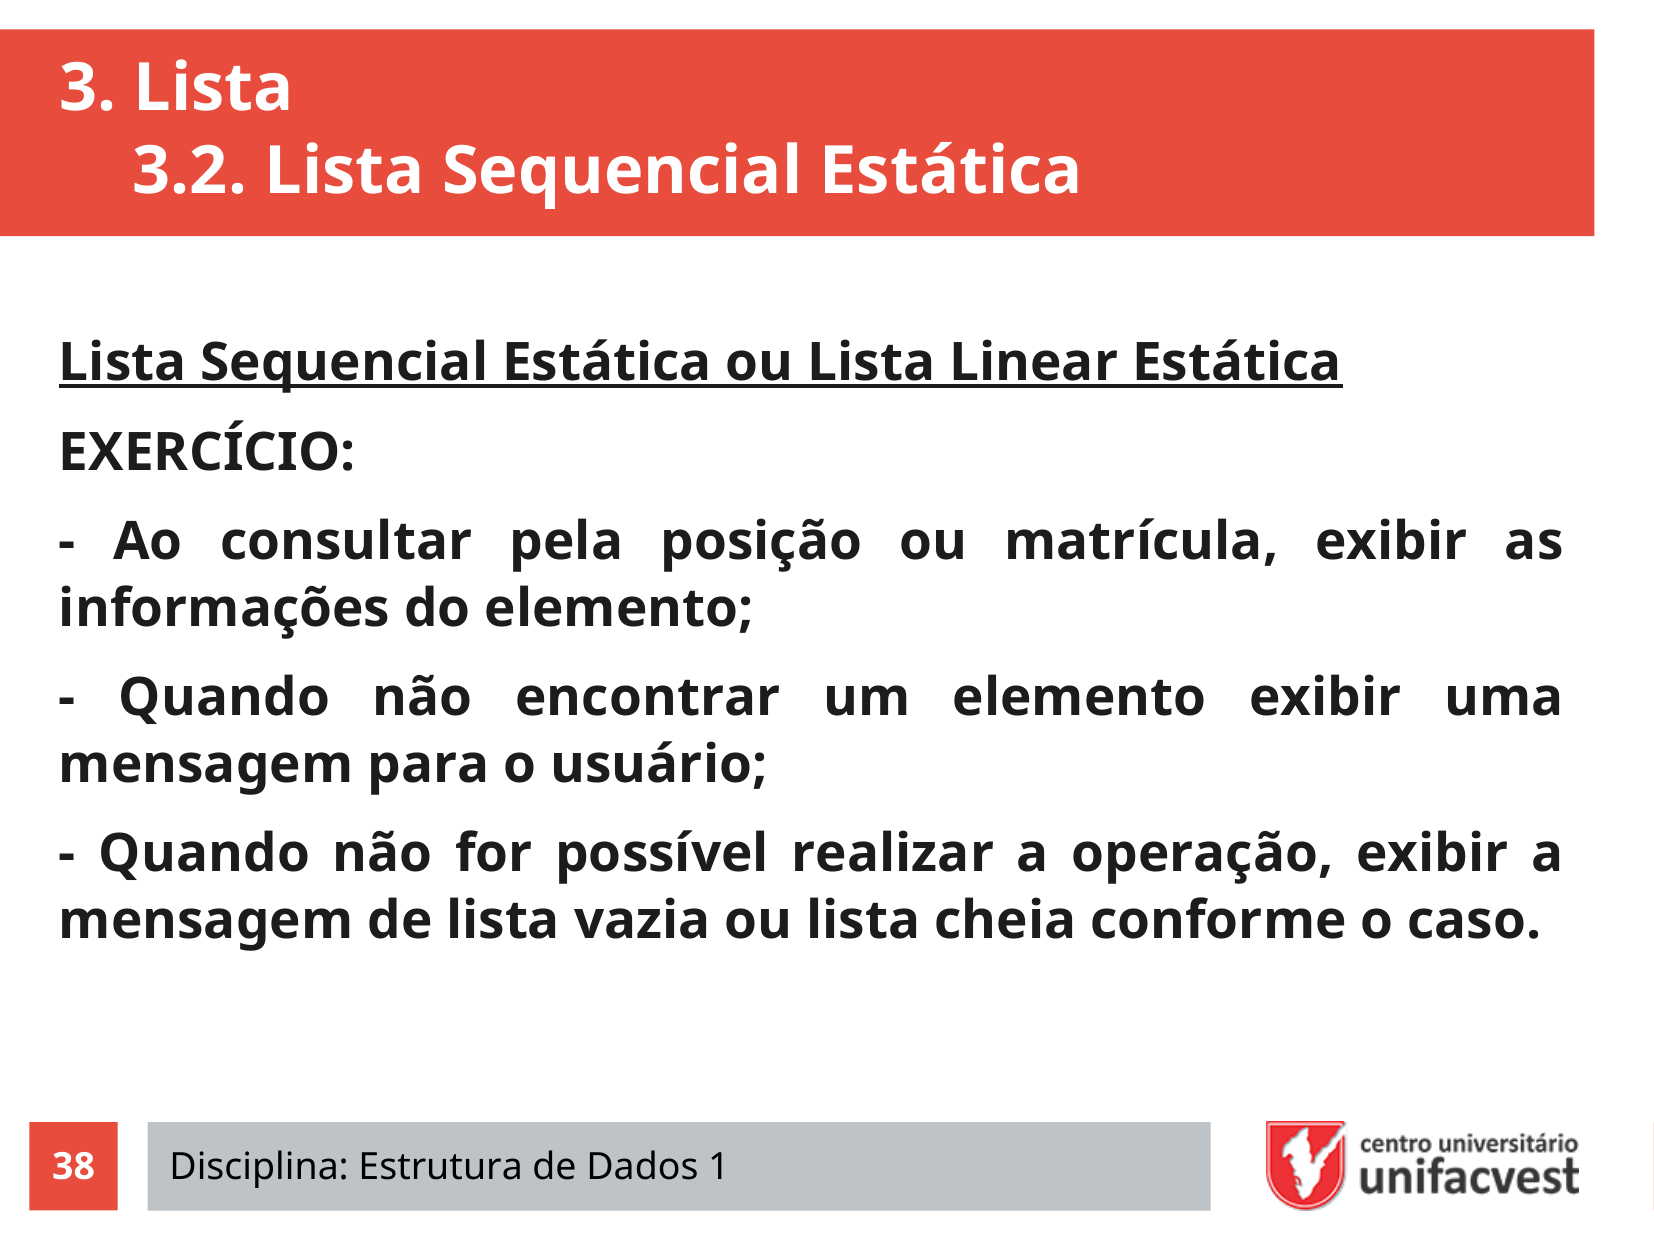

# 3. Lista 3.2. Lista Sequencial Estática
Lista Sequencial Estática ou Lista Linear Estática
EXERCÍCIO:
- Ao consultar pela posição ou matrícula, exibir as informações do elemento;
- Quando não encontrar um elemento exibir uma mensagem para o usuário;
- Quando não for possível realizar a operação, exibir a mensagem de lista vazia ou lista cheia conforme o caso.
38
Disciplina: Estrutura de Dados 1